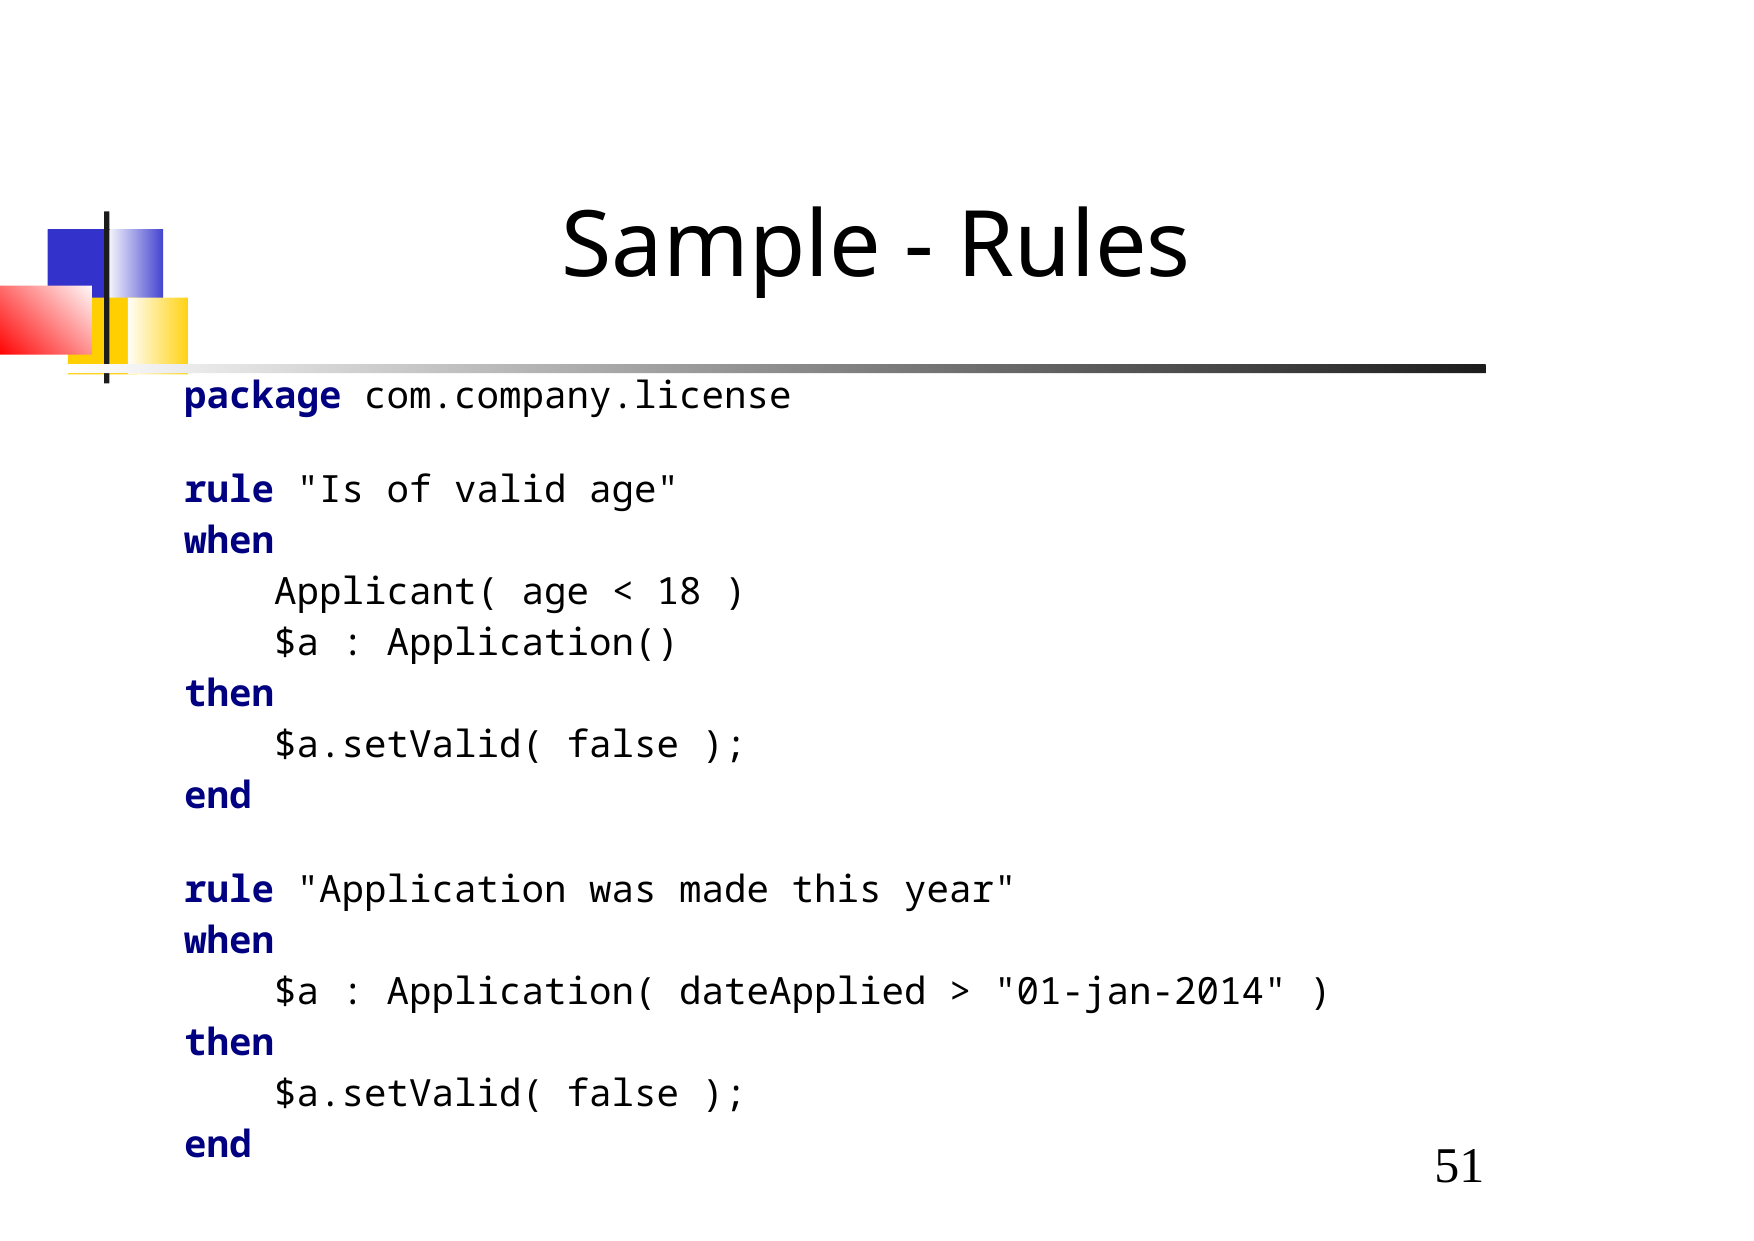

# Sample - Rules
package com.company.license
rule "Is of valid age"
when
 Applicant( age < 18 )
 $a : Application()
then
 $a.setValid( false );
end
rule "Application was made this year"
when
 $a : Application( dateApplied > "01-jan-2014" )
then
 $a.setValid( false );
end